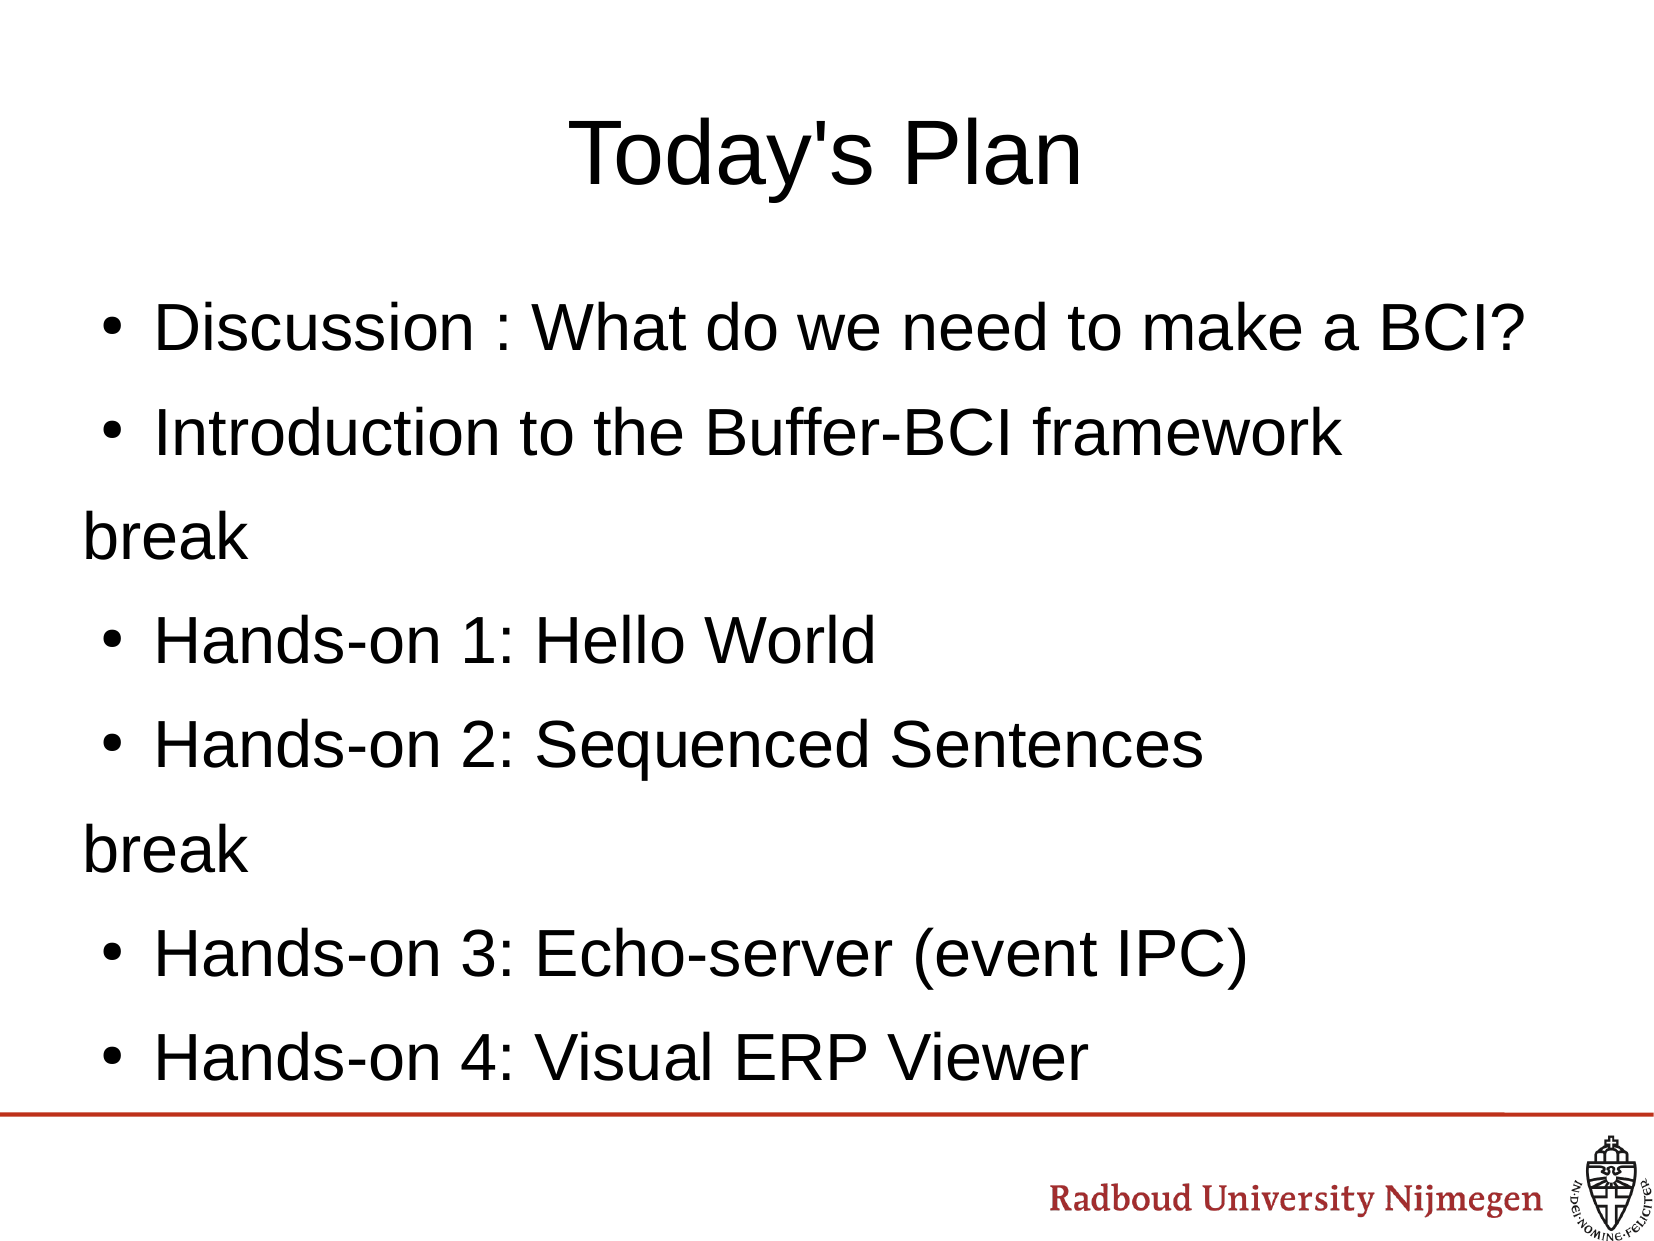

# Today's Plan
Discussion : What do we need to make a BCI?
Introduction to the Buffer-BCI framework
break
Hands-on 1: Hello World
Hands-on 2: Sequenced Sentences
break
Hands-on 3: Echo-server (event IPC)
Hands-on 4: Visual ERP Viewer